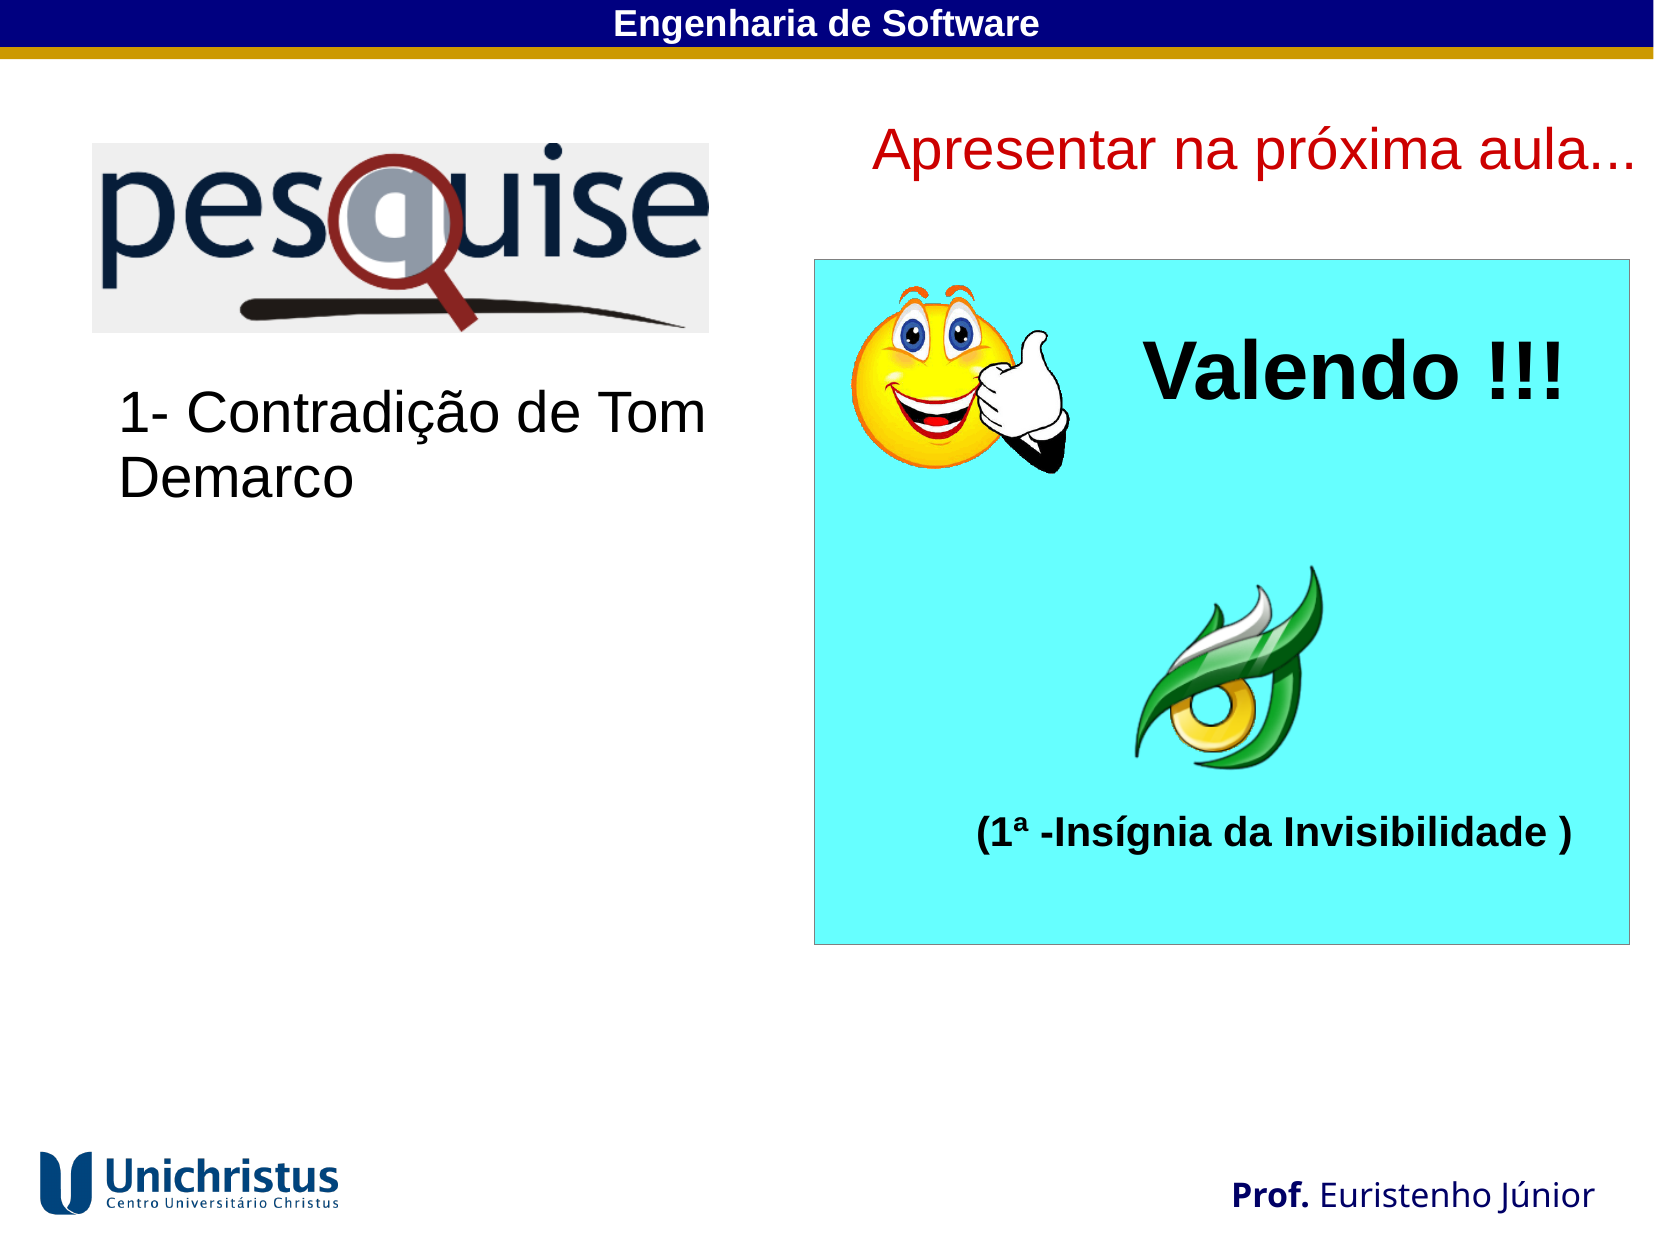

Engenharia de Software
Apresentar na próxima aula...
Valendo !!!
1- Contradição de Tom
Demarco
 (1ª -Insígnia da Invisibilidade )
Prof. Euristenho Júnior